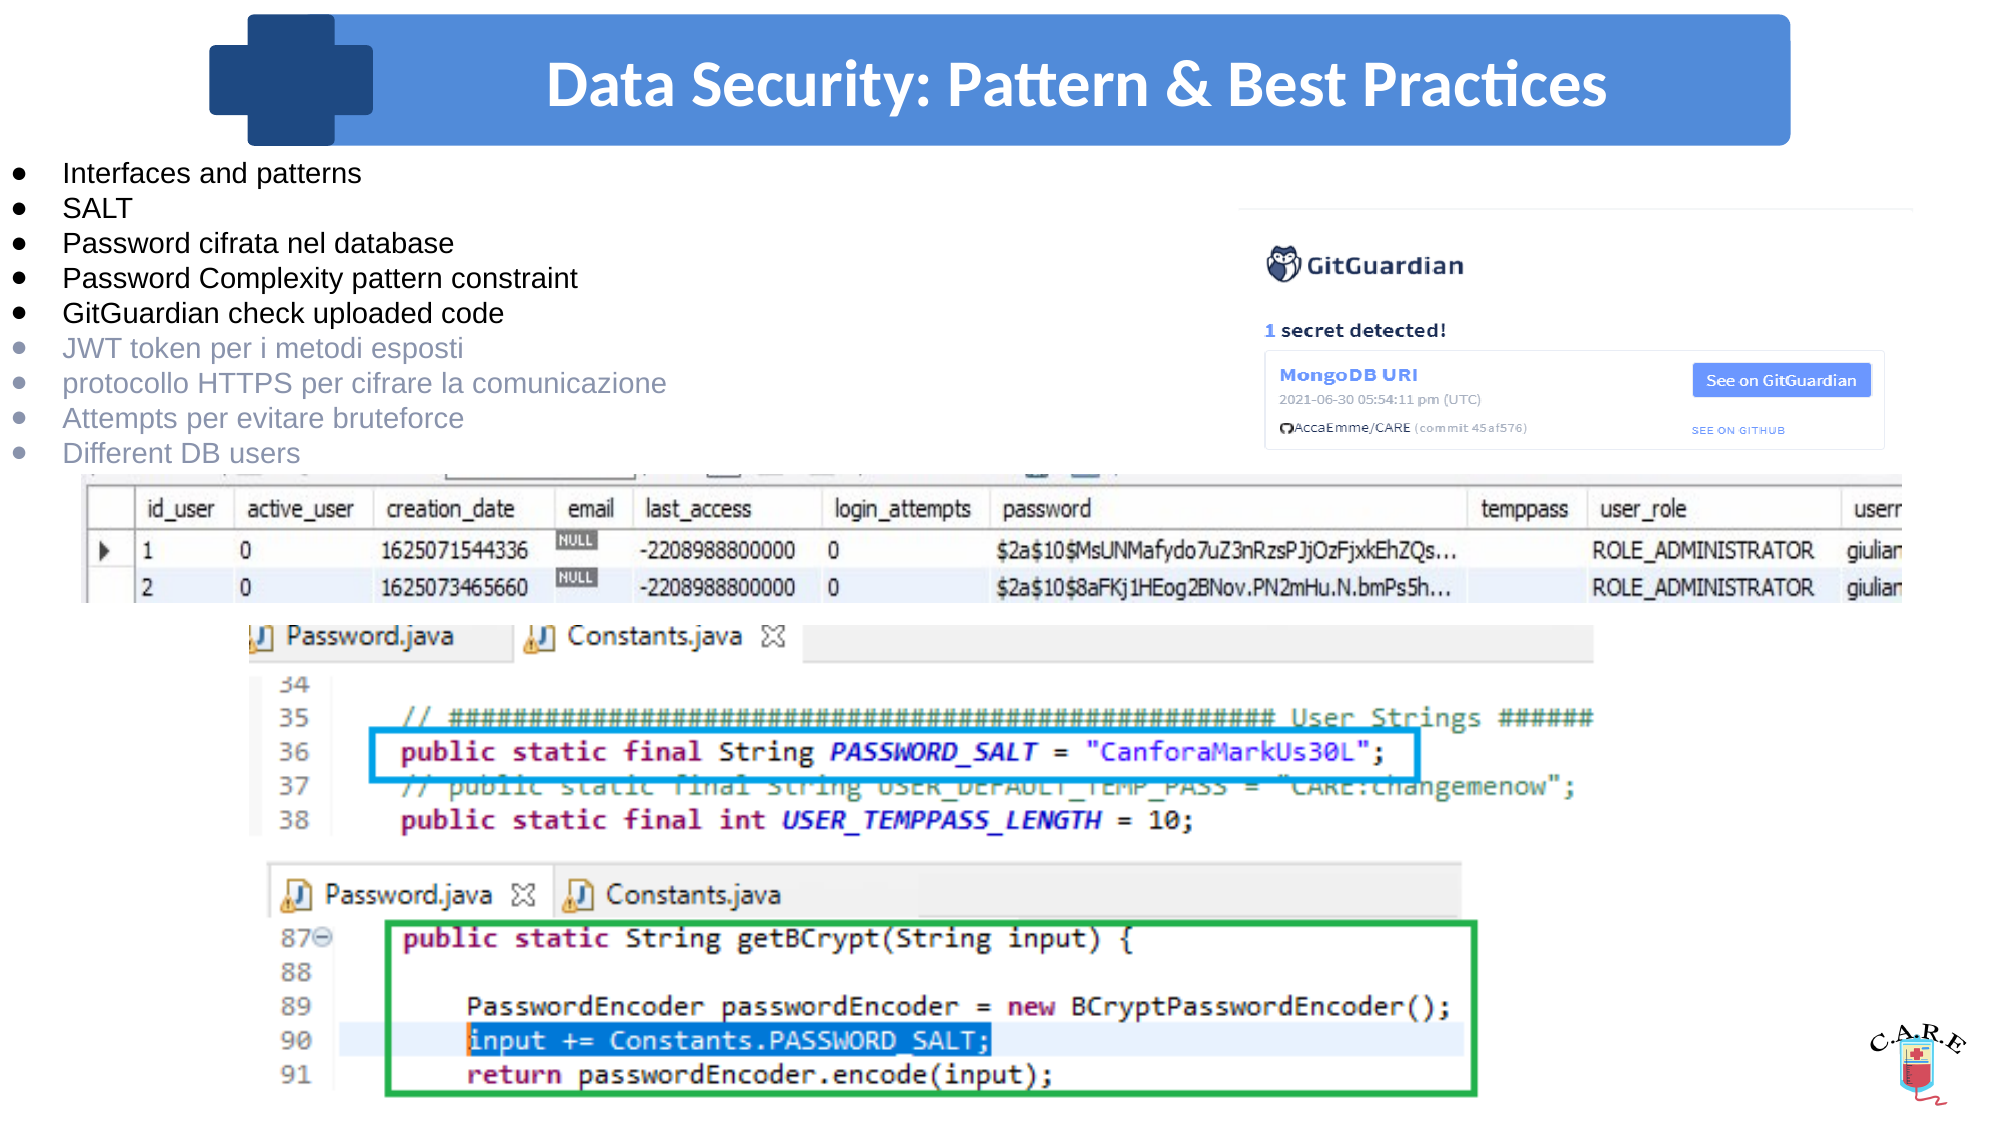

Data Security: Pattern & Best Practices
Interfaces and patterns
SALT
Password cifrata nel database
Password Complexity pattern constraint
GitGuardian check uploaded code
JWT token per i metodi esposti
protocollo HTTPS per cifrare la comunicazione
Attempts per evitare bruteforce
Different DB users